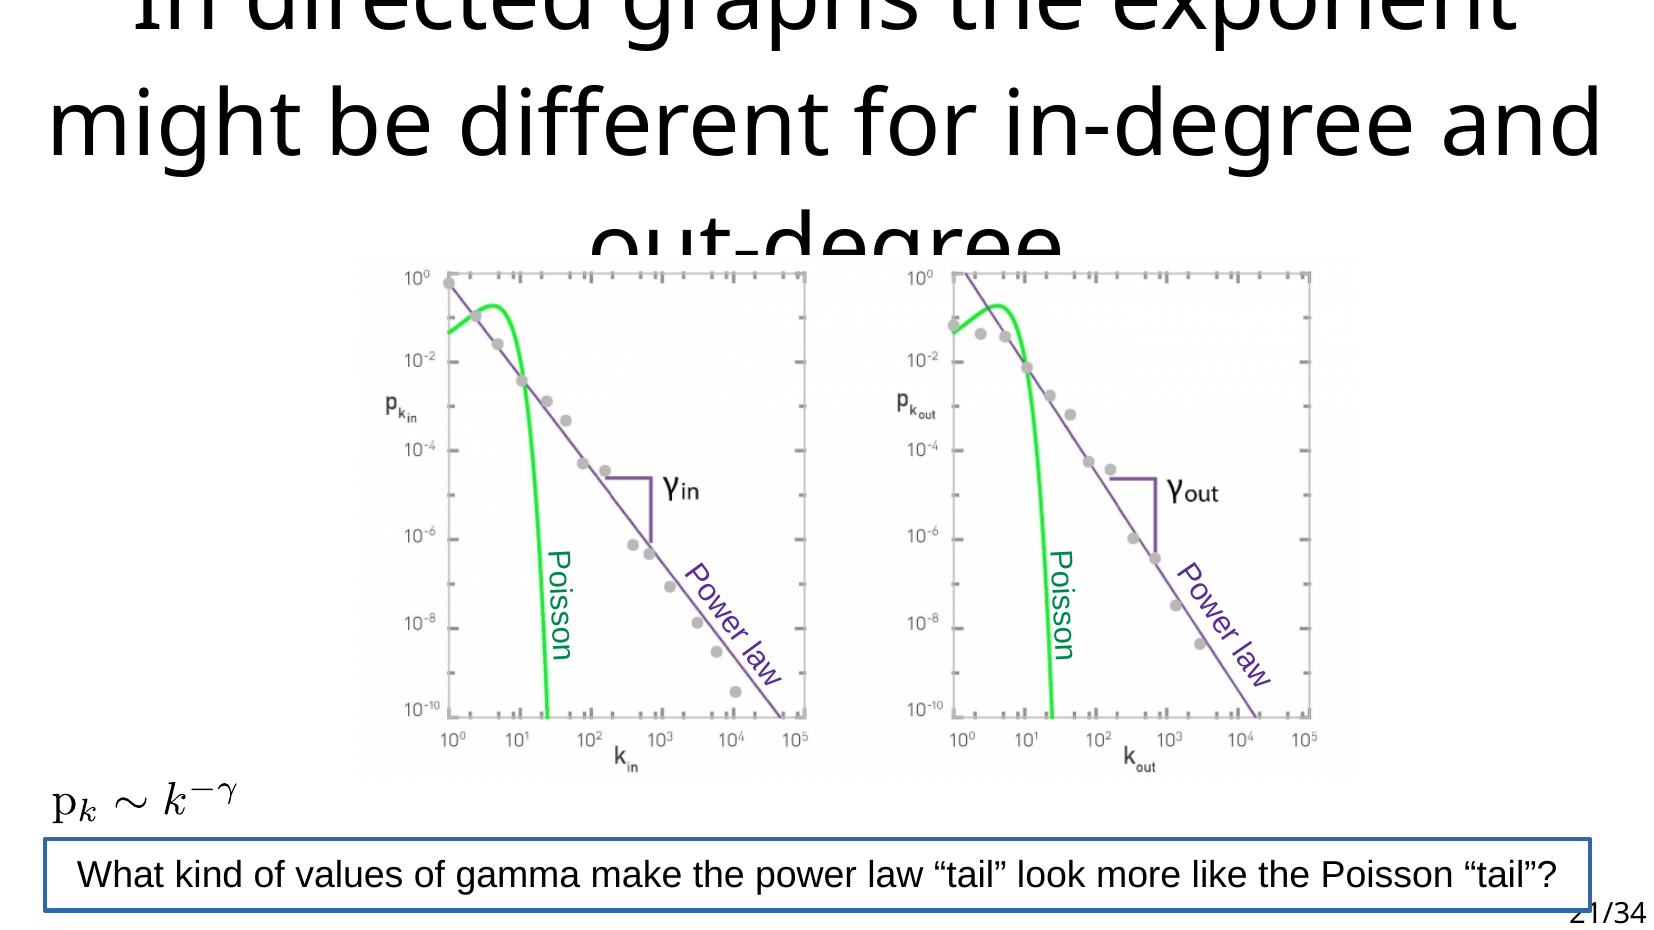

# In directed graphs the exponent might be different for in-degree and out-degree
Poisson
Poisson
Power law
Power law
What kind of values of gamma make the power law “tail” look more like the Poisson “tail”?
21